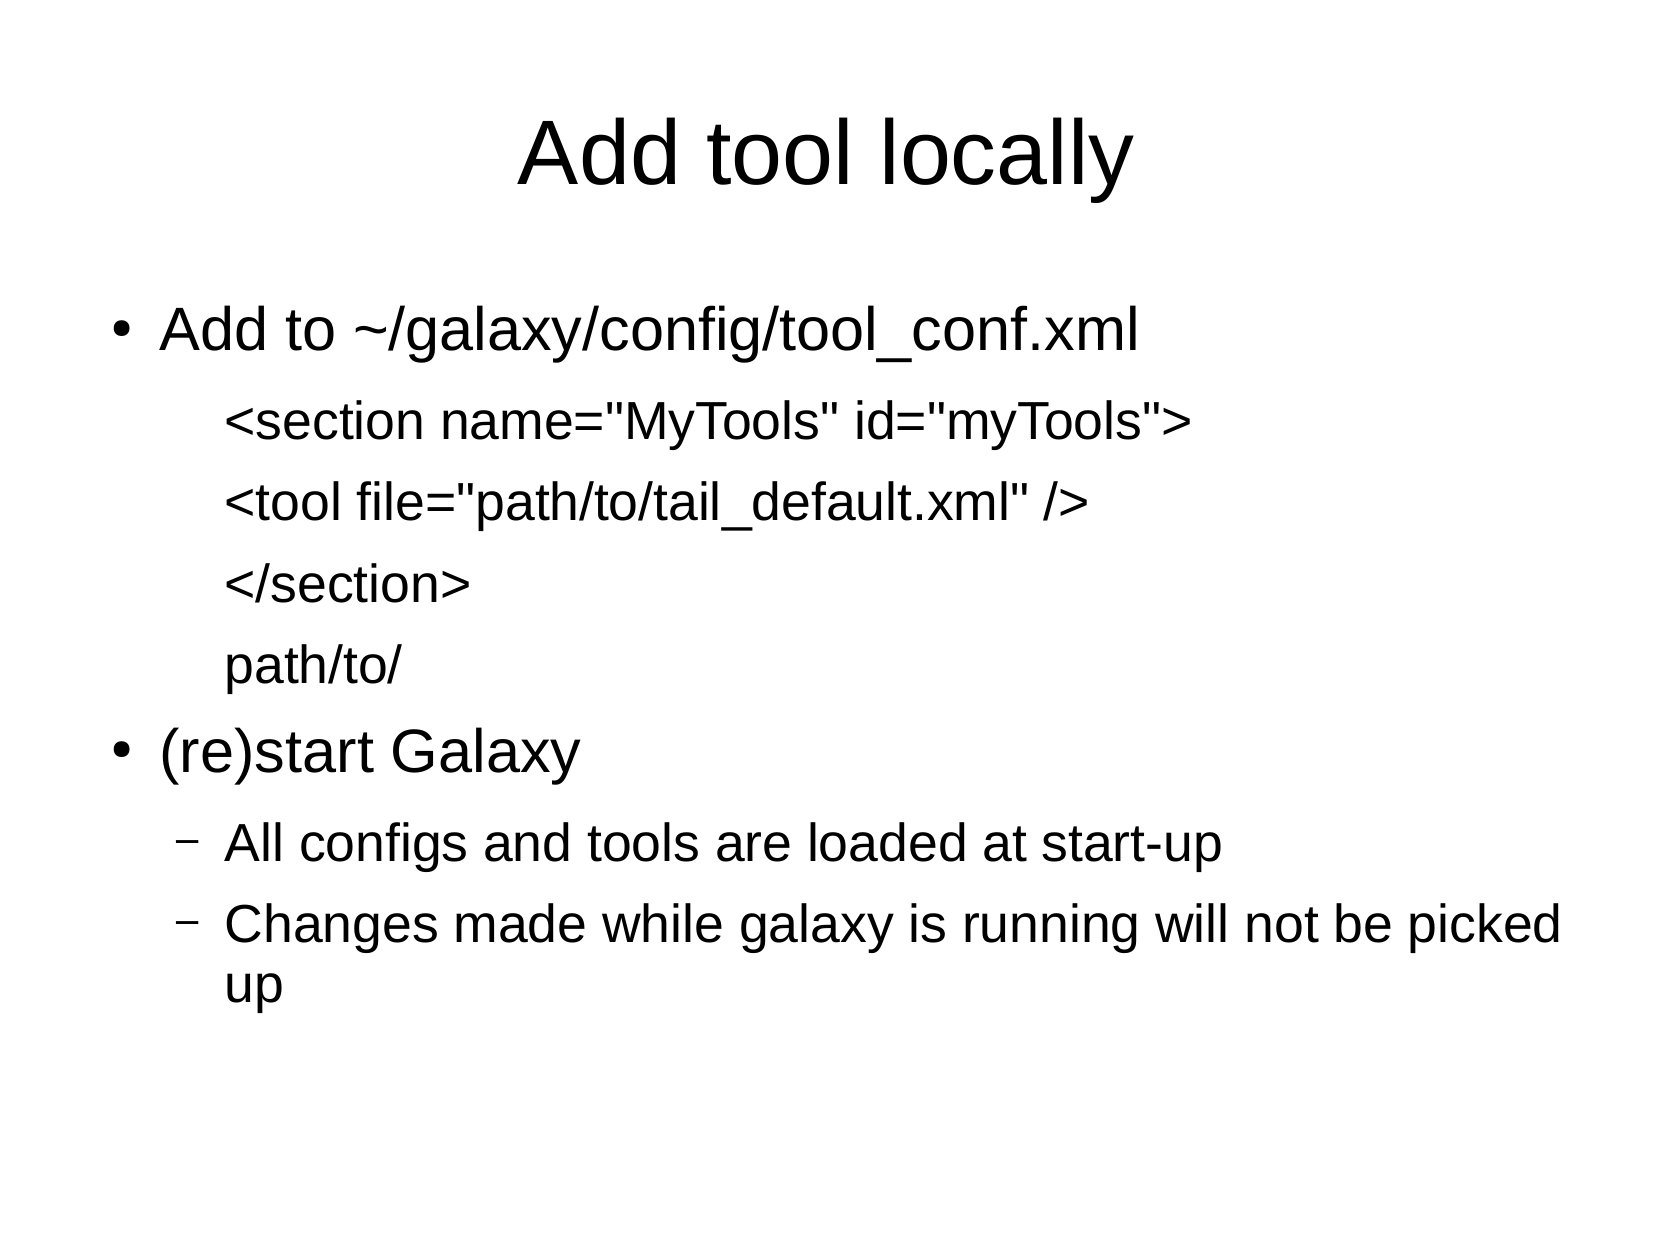

# Add tool locally
Add to ~/galaxy/config/tool_conf.xml
<section name="MyTools" id="myTools">
<tool file="path/to/tail_default.xml" />
</section>
path/to/
(re)start Galaxy
All configs and tools are loaded at start-up
Changes made while galaxy is running will not be picked up